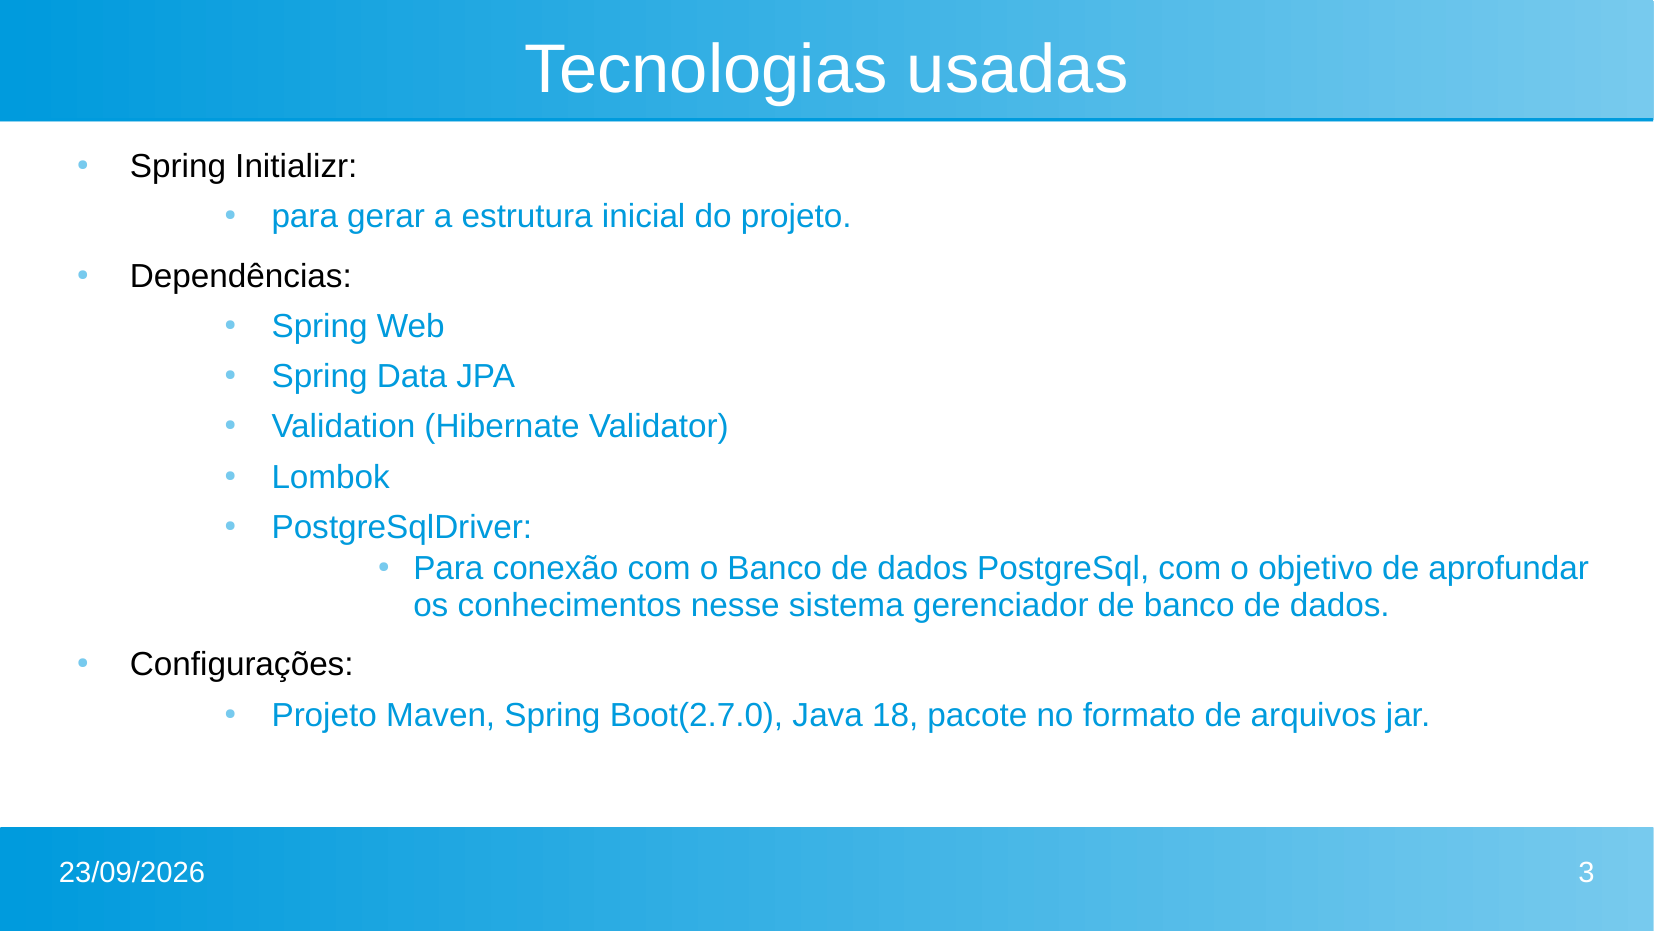

# Tecnologias usadas
Spring Initializr:
para gerar a estrutura inicial do projeto.
Dependências:
Spring Web
Spring Data JPA
Validation (Hibernate Validator)
Lombok
PostgreSqlDriver:
Para conexão com o Banco de dados PostgreSql, com o objetivo de aprofundar os conhecimentos nesse sistema gerenciador de banco de dados.
Configurações:
Projeto Maven, Spring Boot(2.7.0), Java 18, pacote no formato de arquivos jar.
3